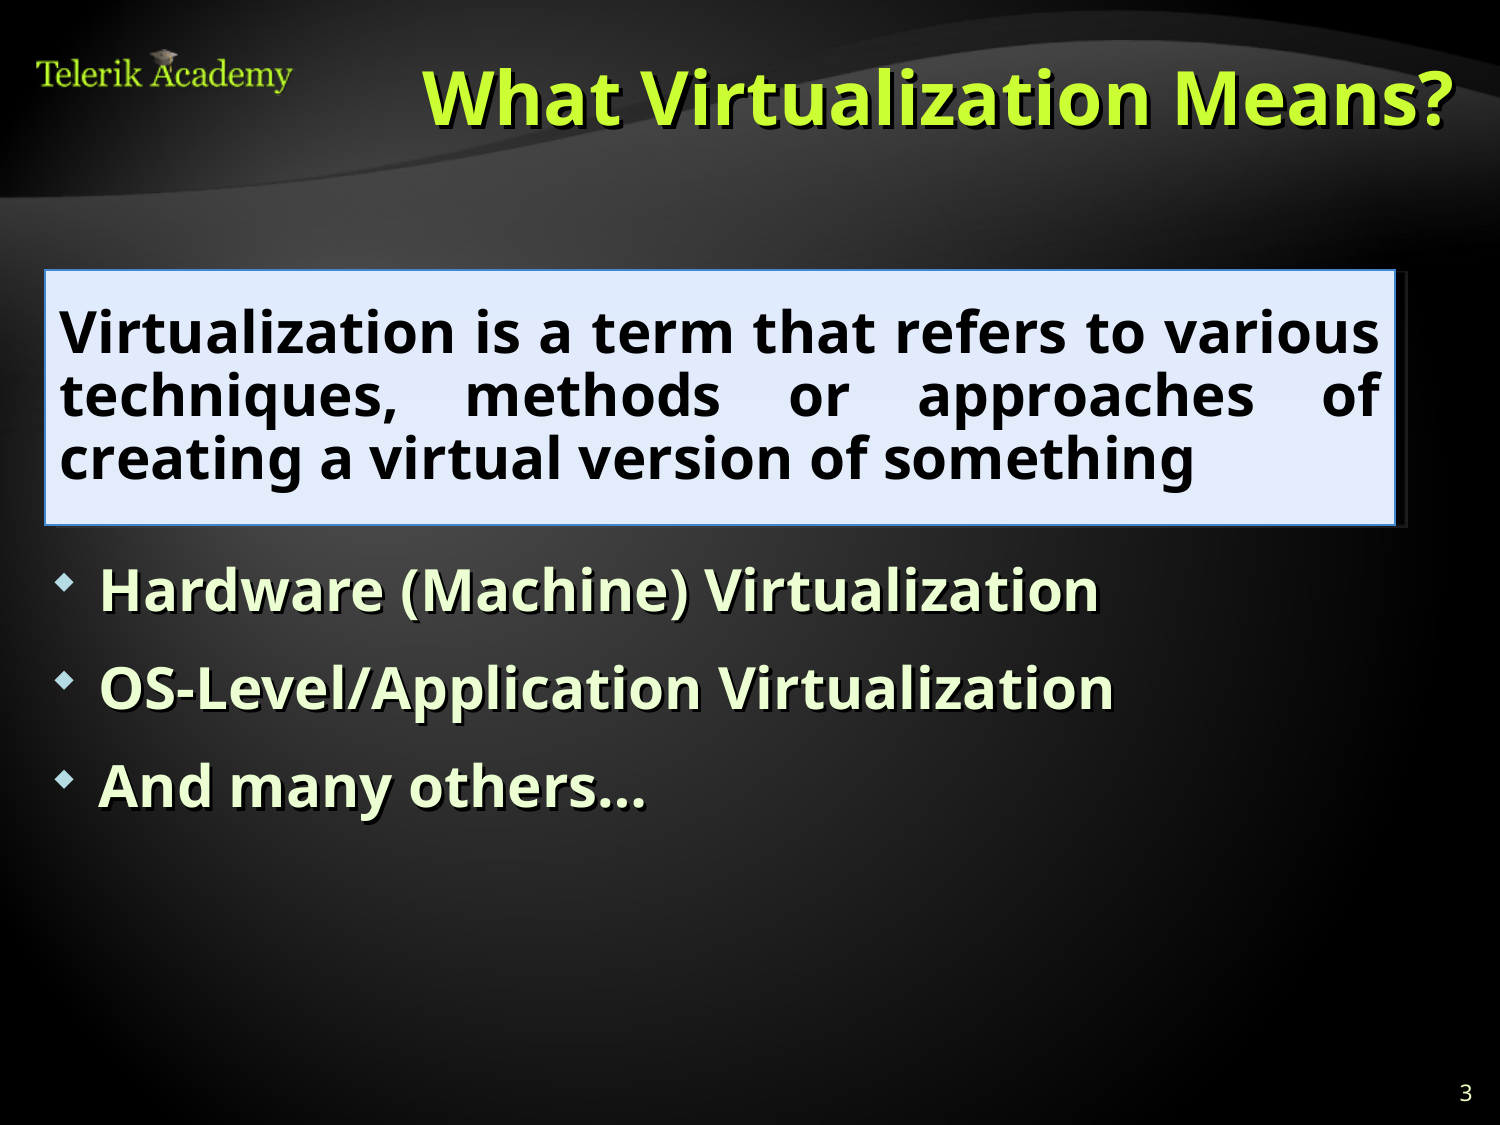

# What Virtualization Means?
Virtualization is a term that refers to various techniques, methods or approaches of creating a virtual version of something
Hardware (Machine) Virtualization
OS-Level/Application Virtualization
And many others…